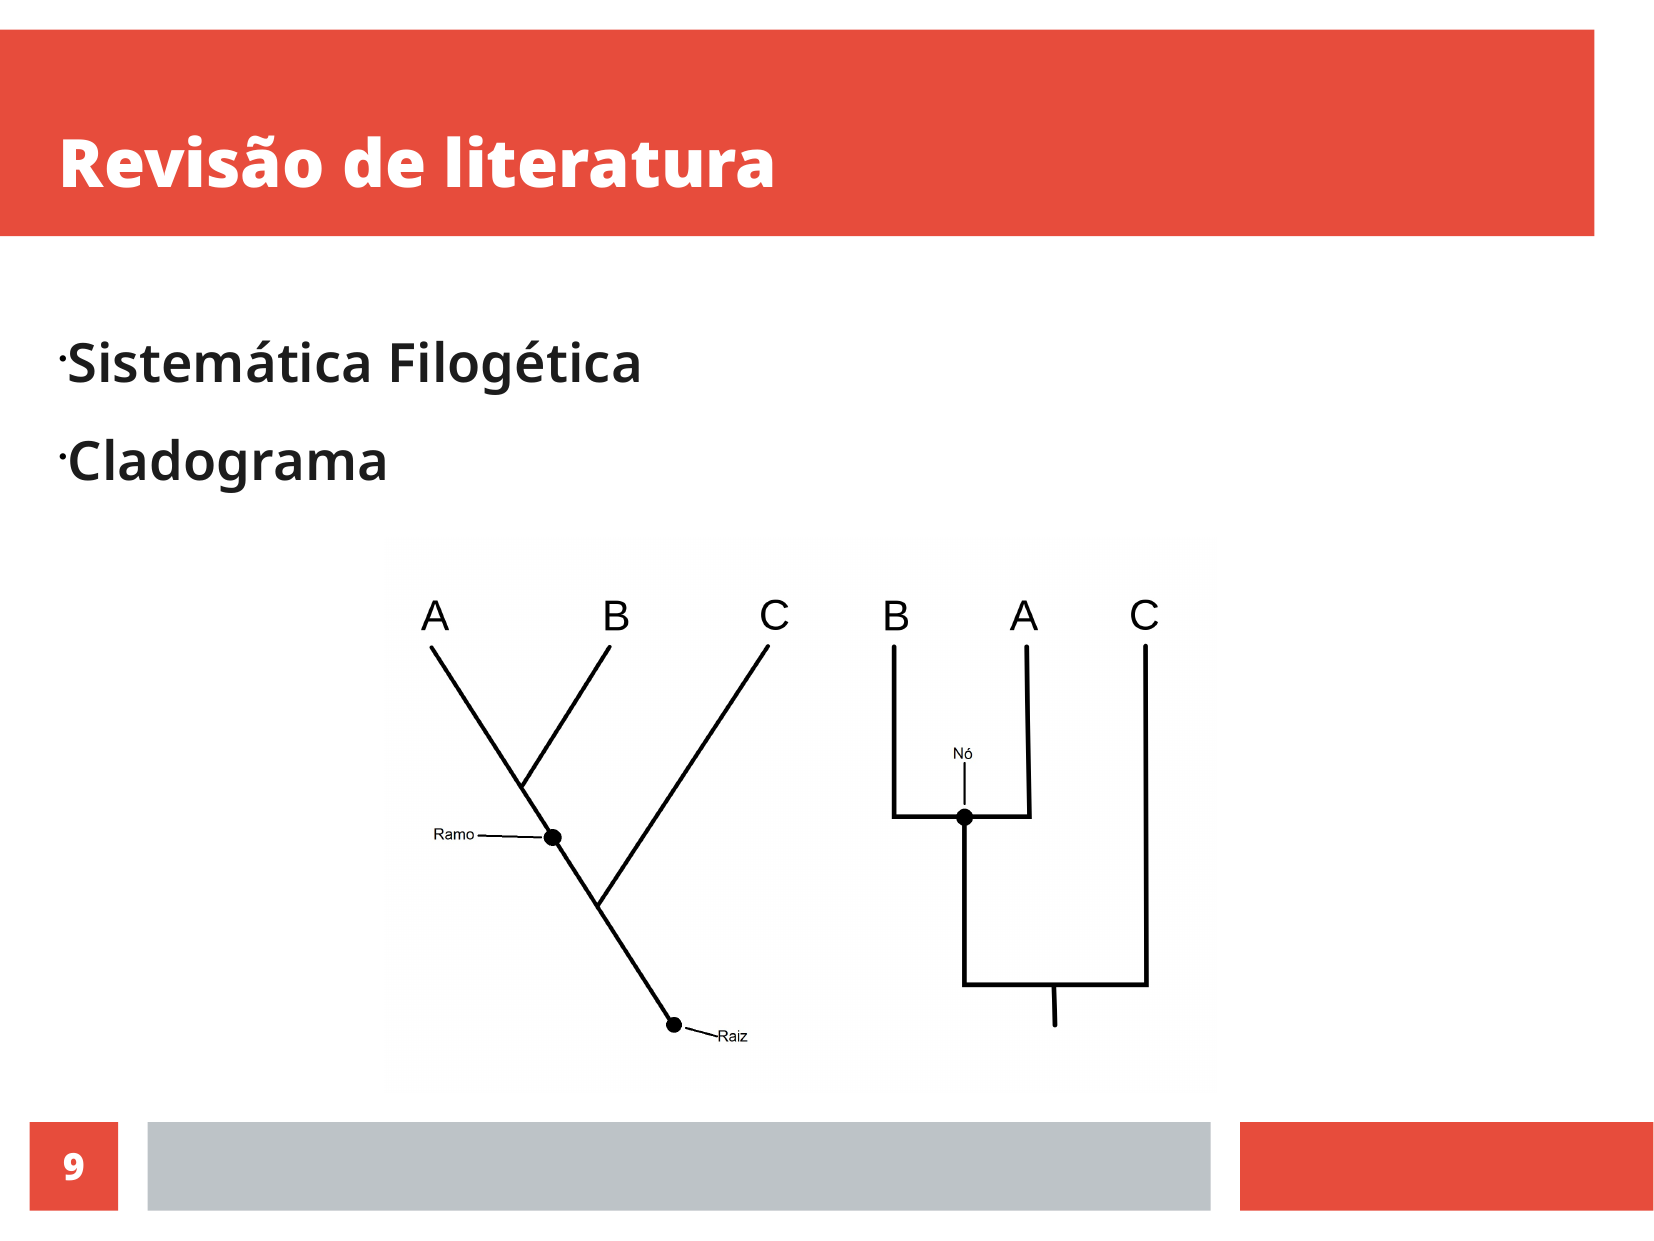

# Revisão de literatura
Sistemática Filogética
Cladograma
9